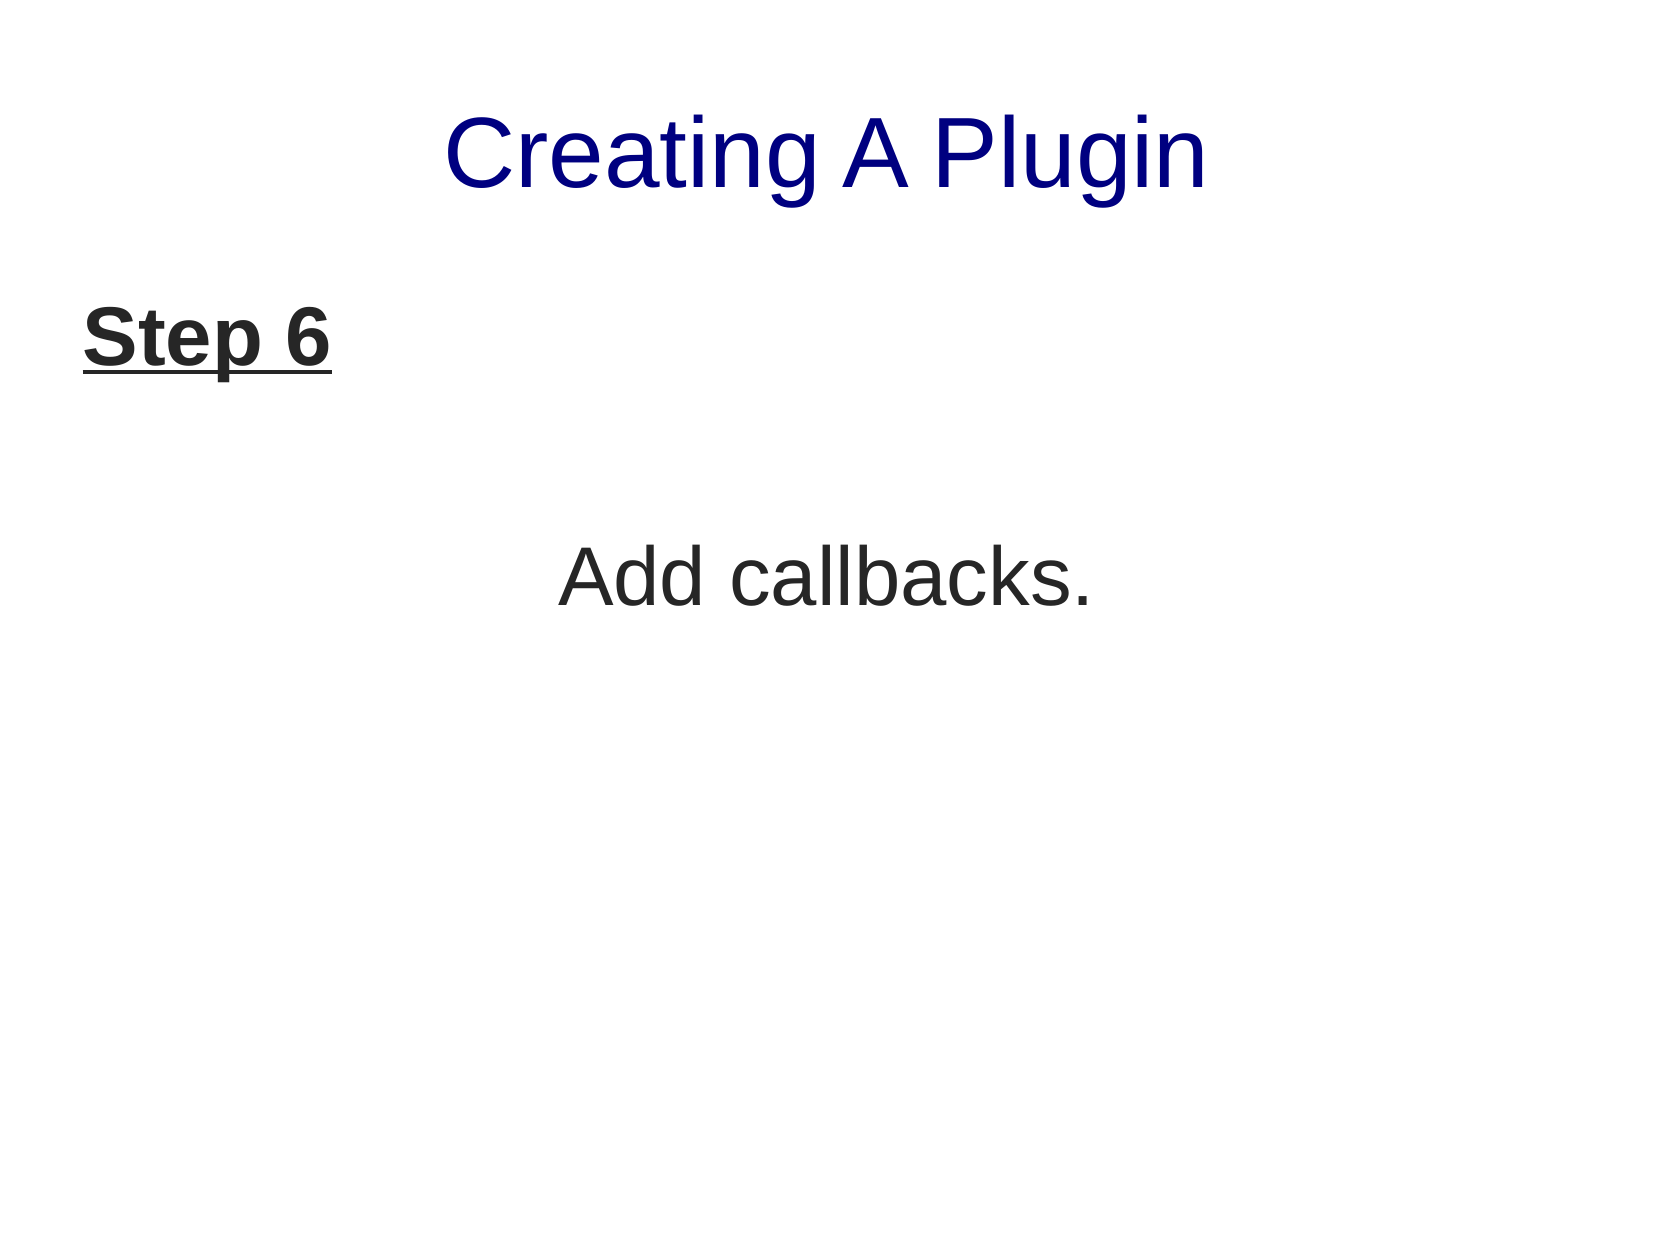

# Creating A Plugin
Step 6
Add callbacks.